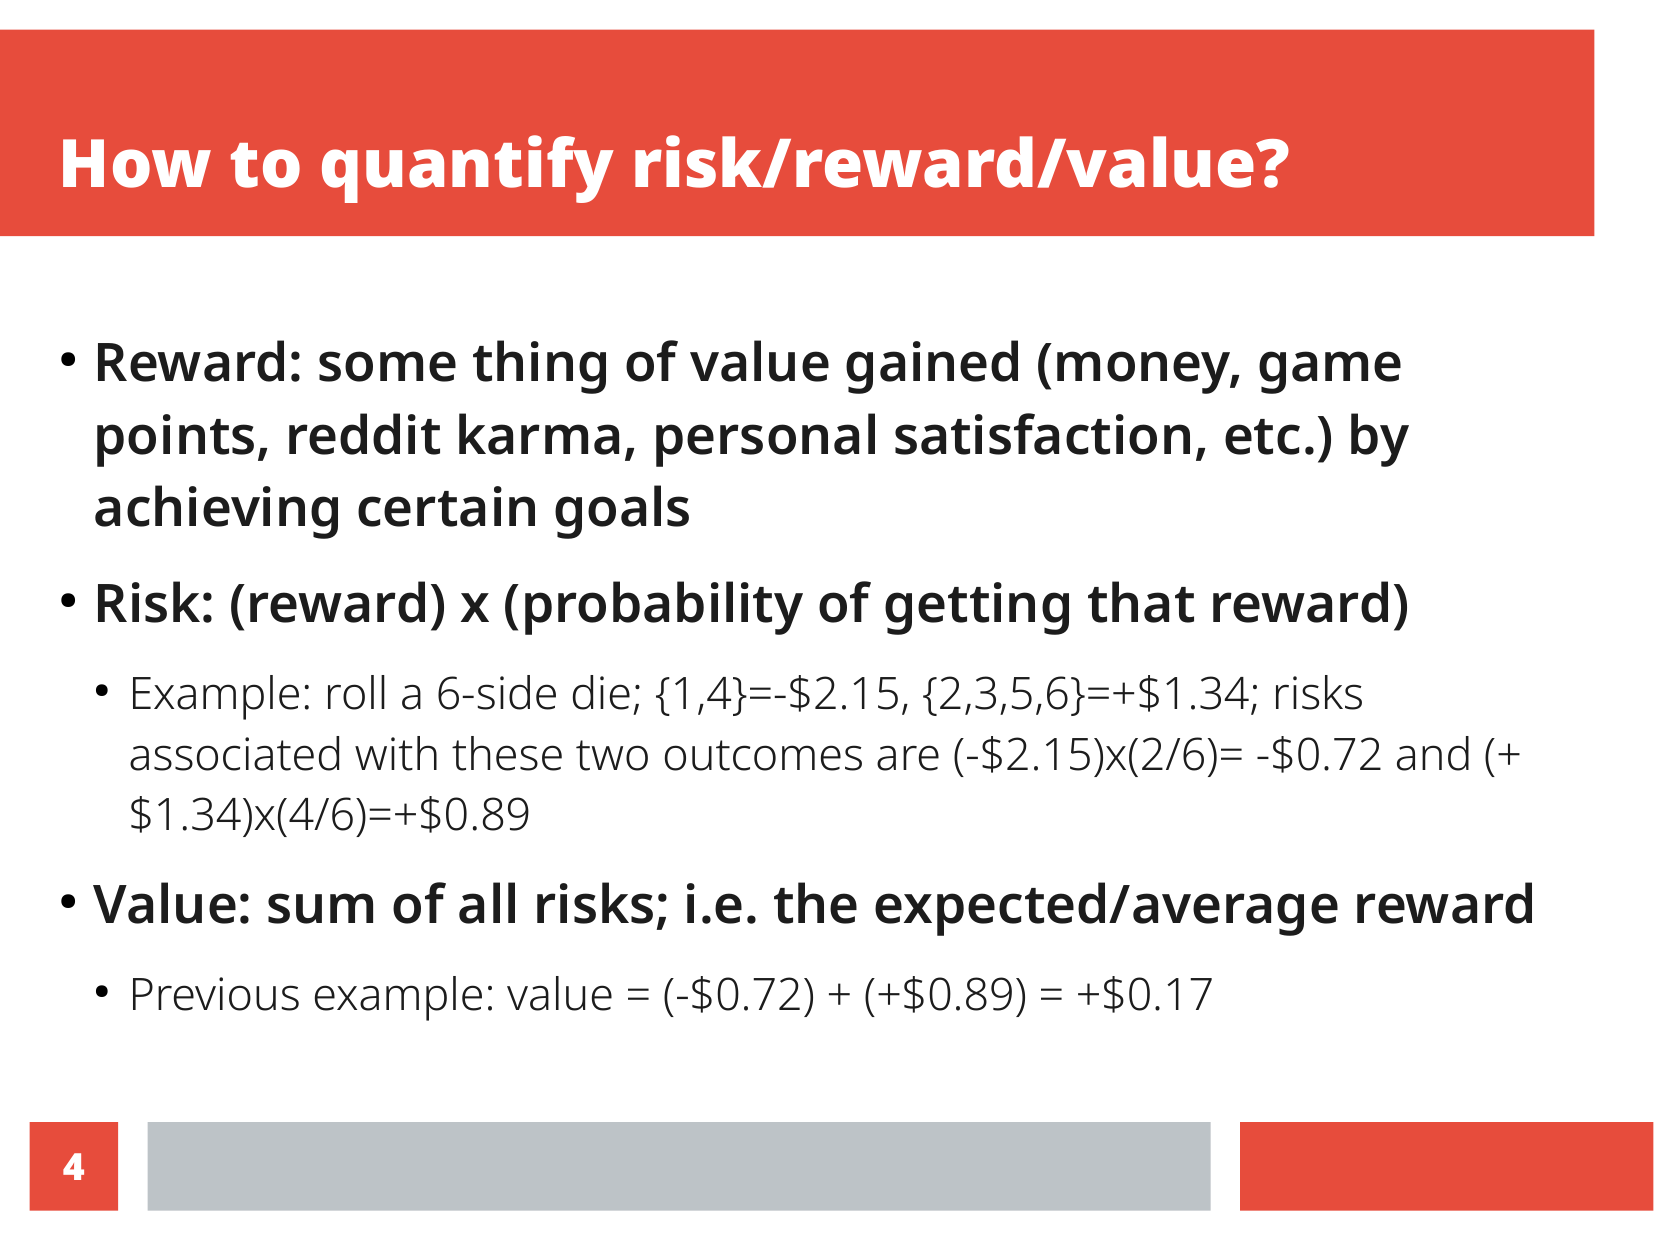

# How to quantify risk/reward/value?
Reward: some thing of value gained (money, game points, reddit karma, personal satisfaction, etc.) by achieving certain goals
Risk: (reward) x (probability of getting that reward)
Example: roll a 6-side die; {1,4}=-$2.15, {2,3,5,6}=+$1.34; risks associated with these two outcomes are (-$2.15)x(2/6)= -$0.72 and (+$1.34)x(4/6)=+$0.89
Value: sum of all risks; i.e. the expected/average reward
Previous example: value = (-$0.72) + (+$0.89) = +$0.17
4